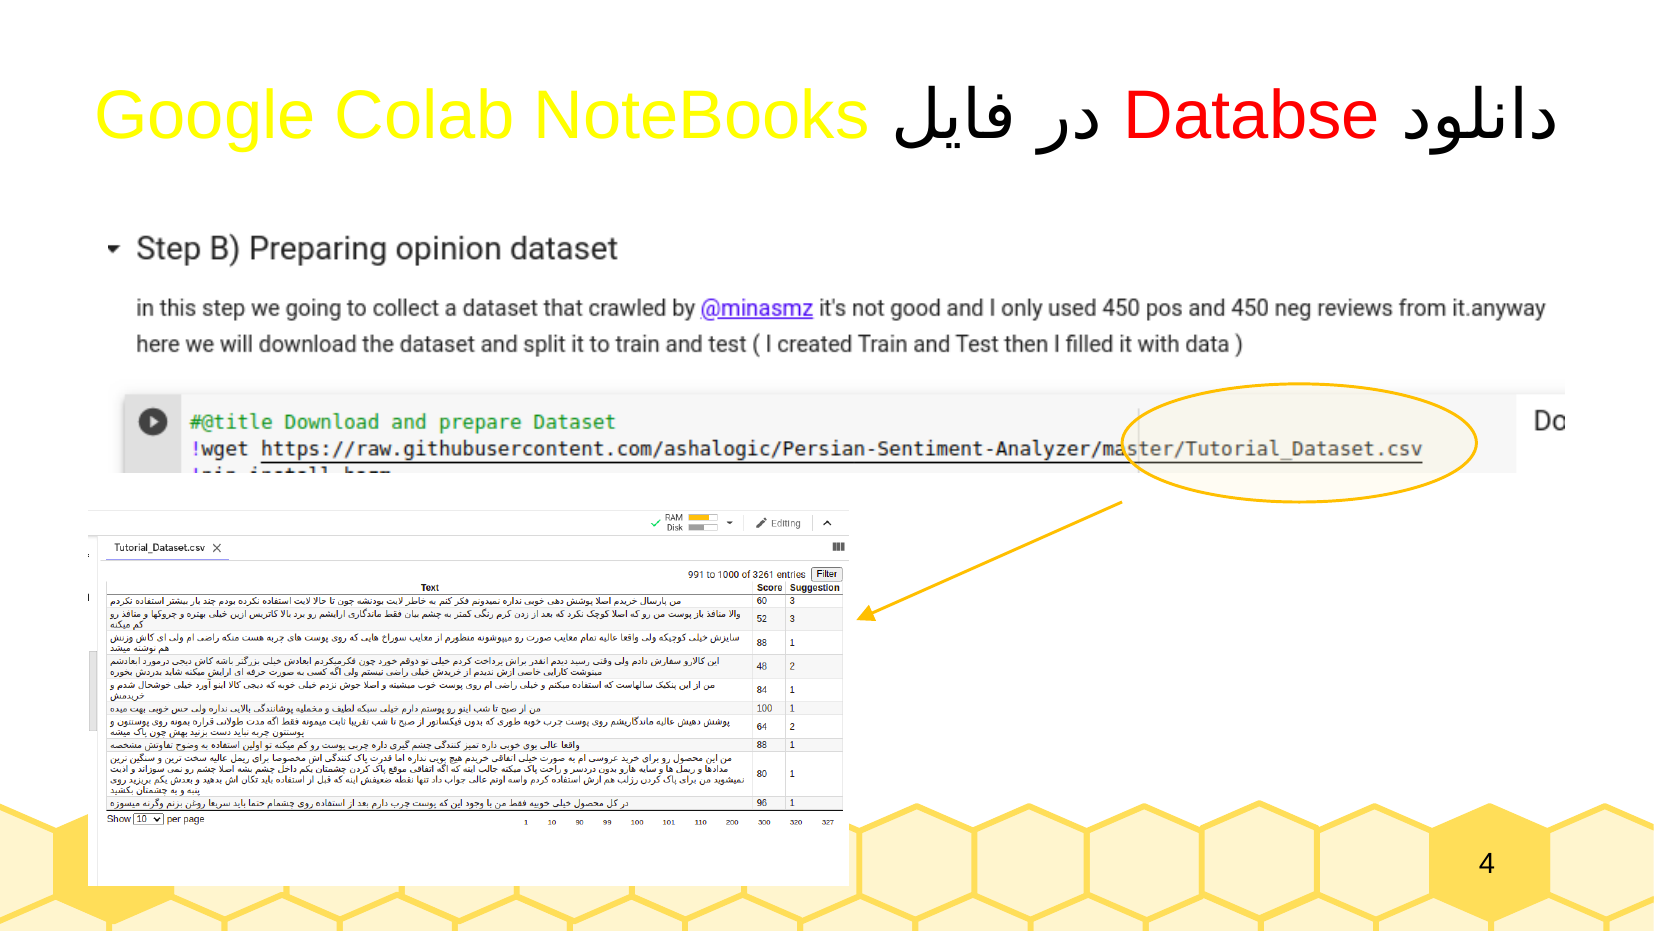

# دانلود Databse در فایل Google Colab NoteBooks